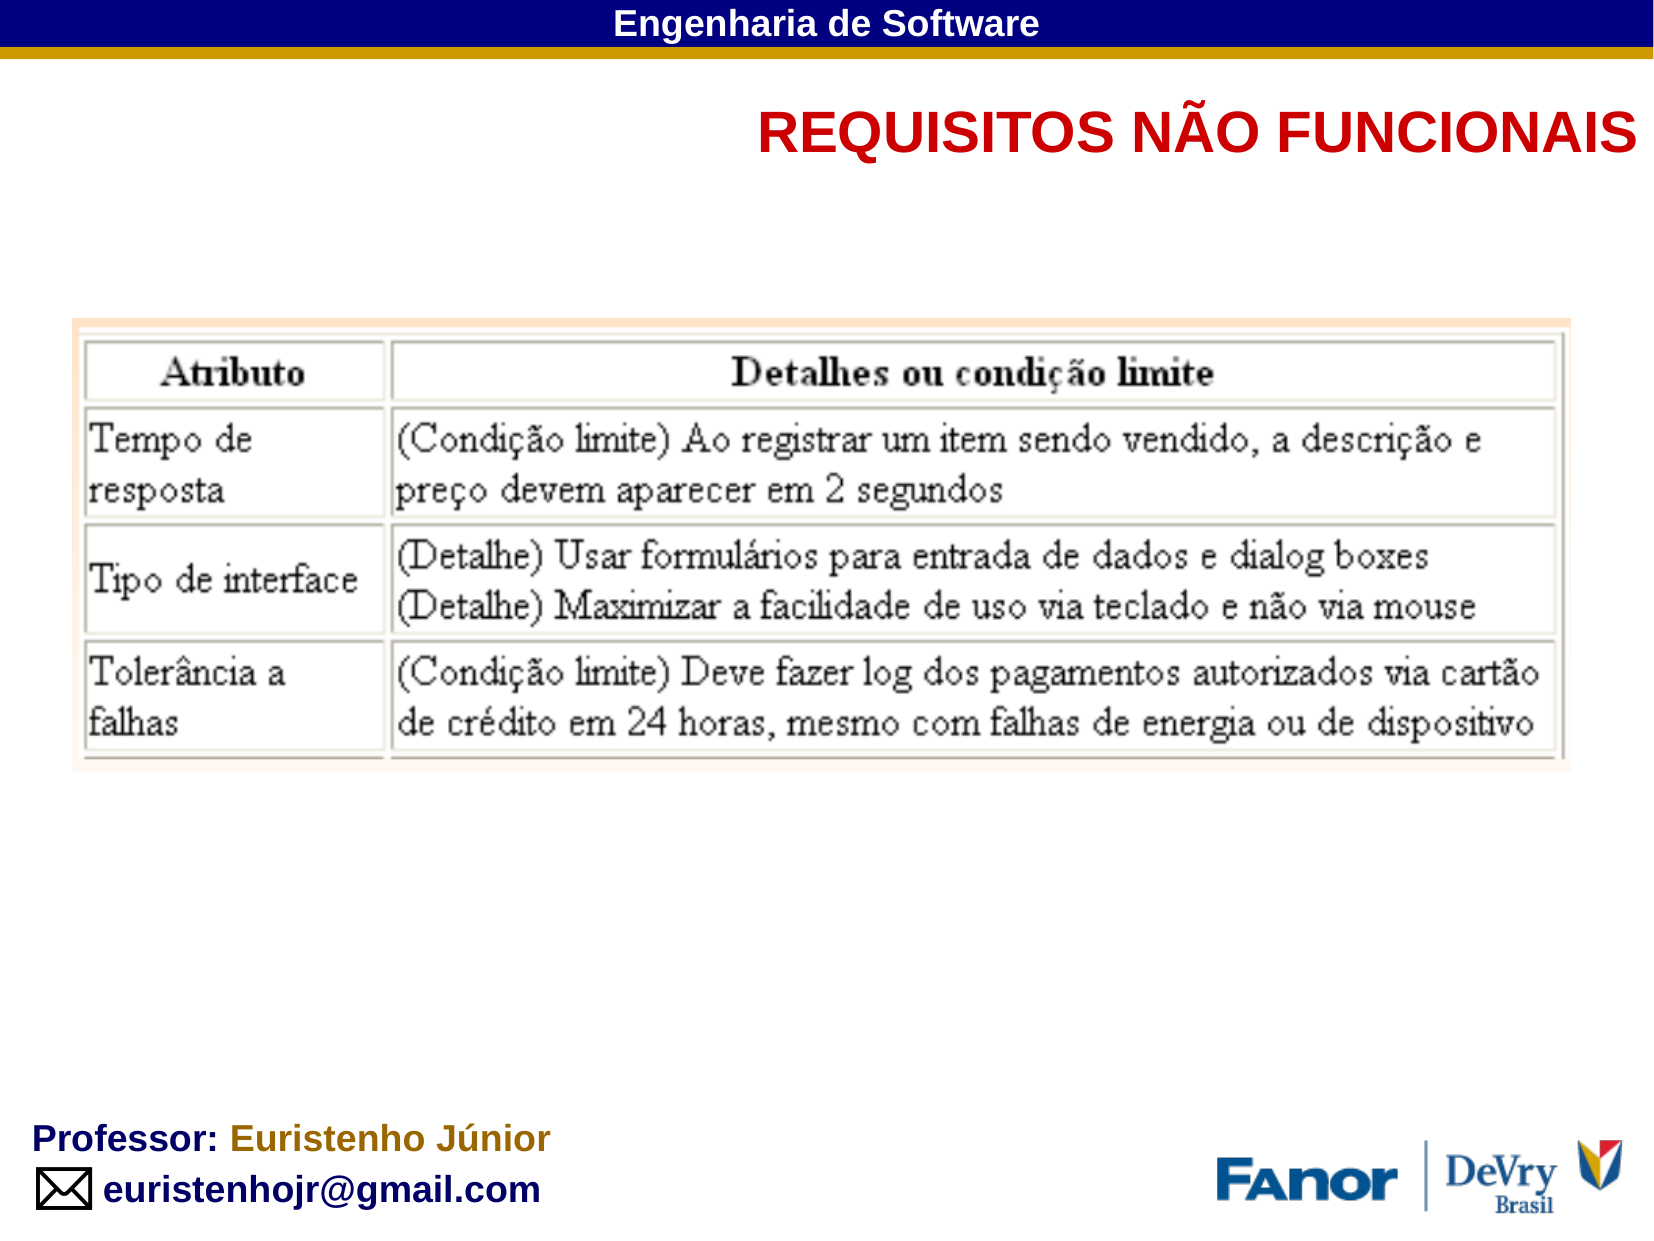

Engenharia de Software
REQUISITOS NÃO FUNCIONAIS
Professor: Euristenho Júnior
euristenhojr@gmail.com